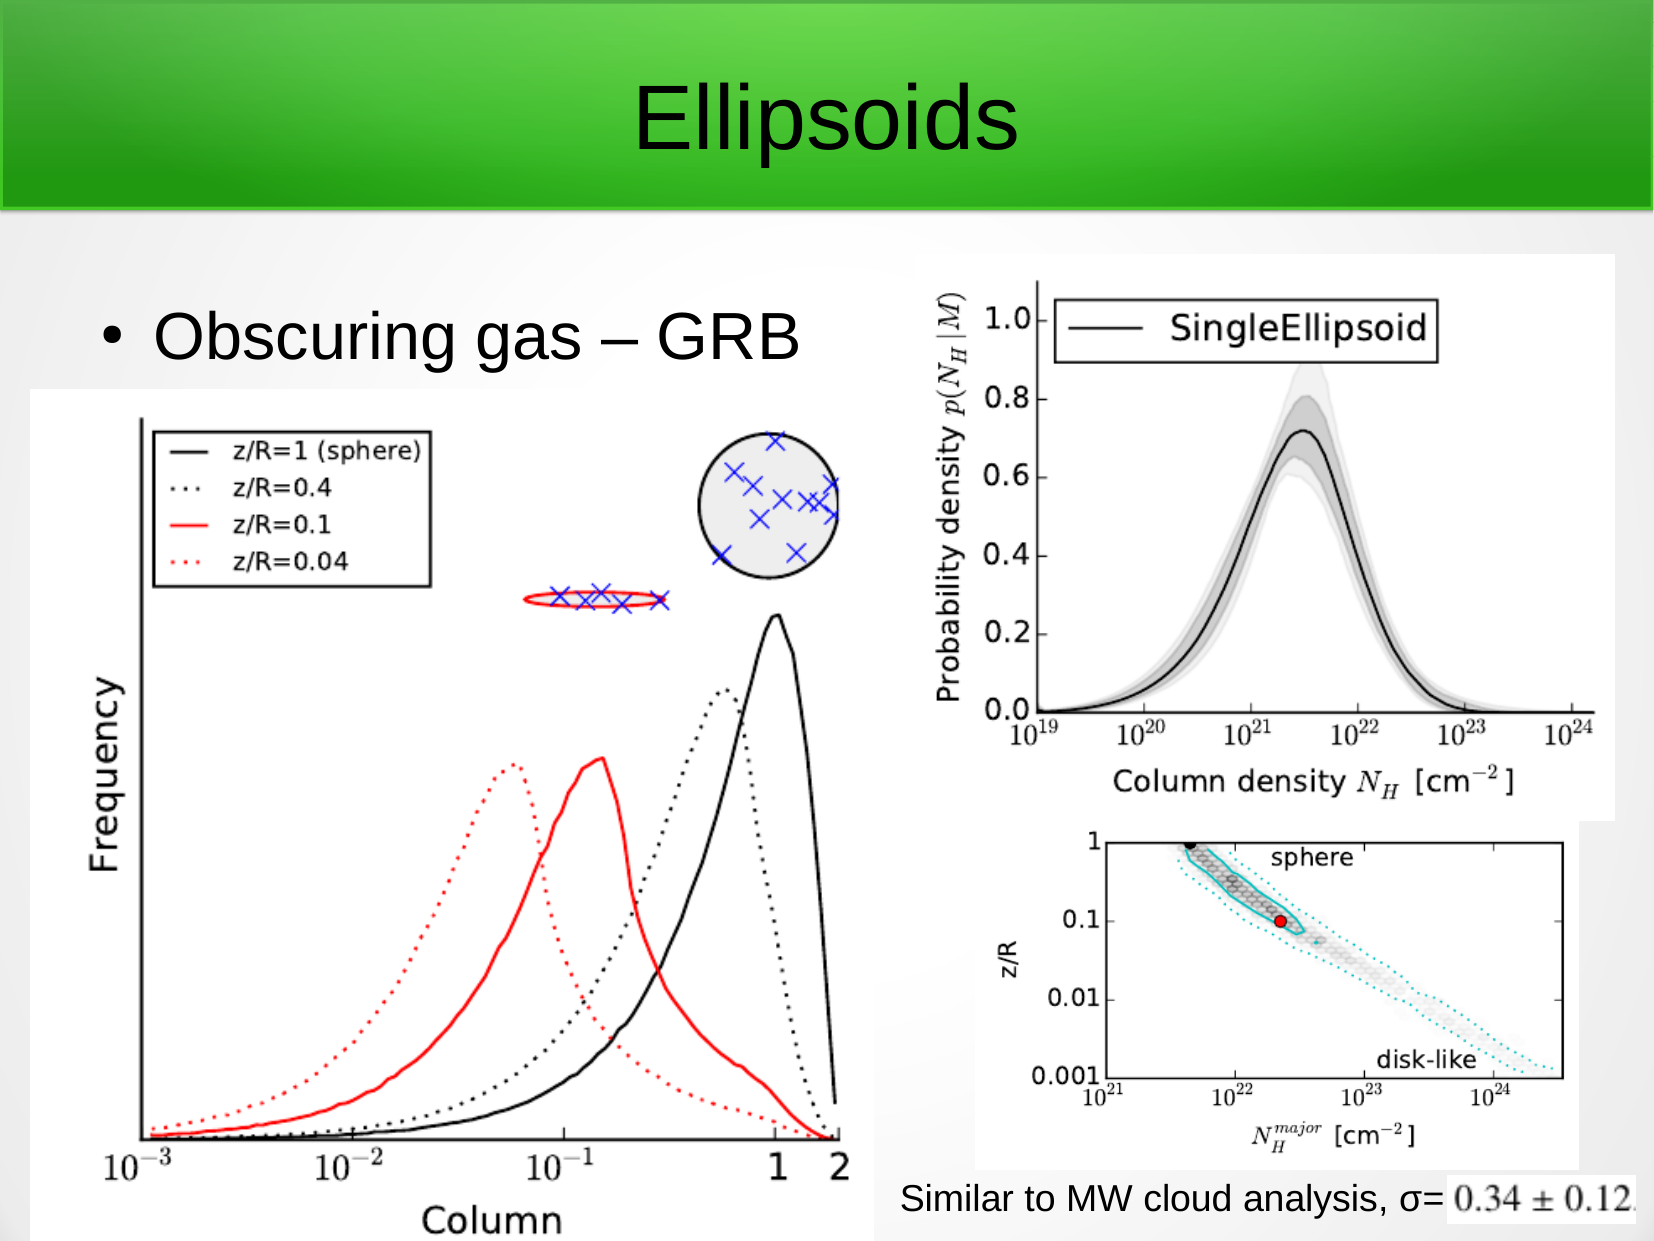

Ellipsoids
# Obscuring gas – GRB
Similar to MW cloud analysis, σ=